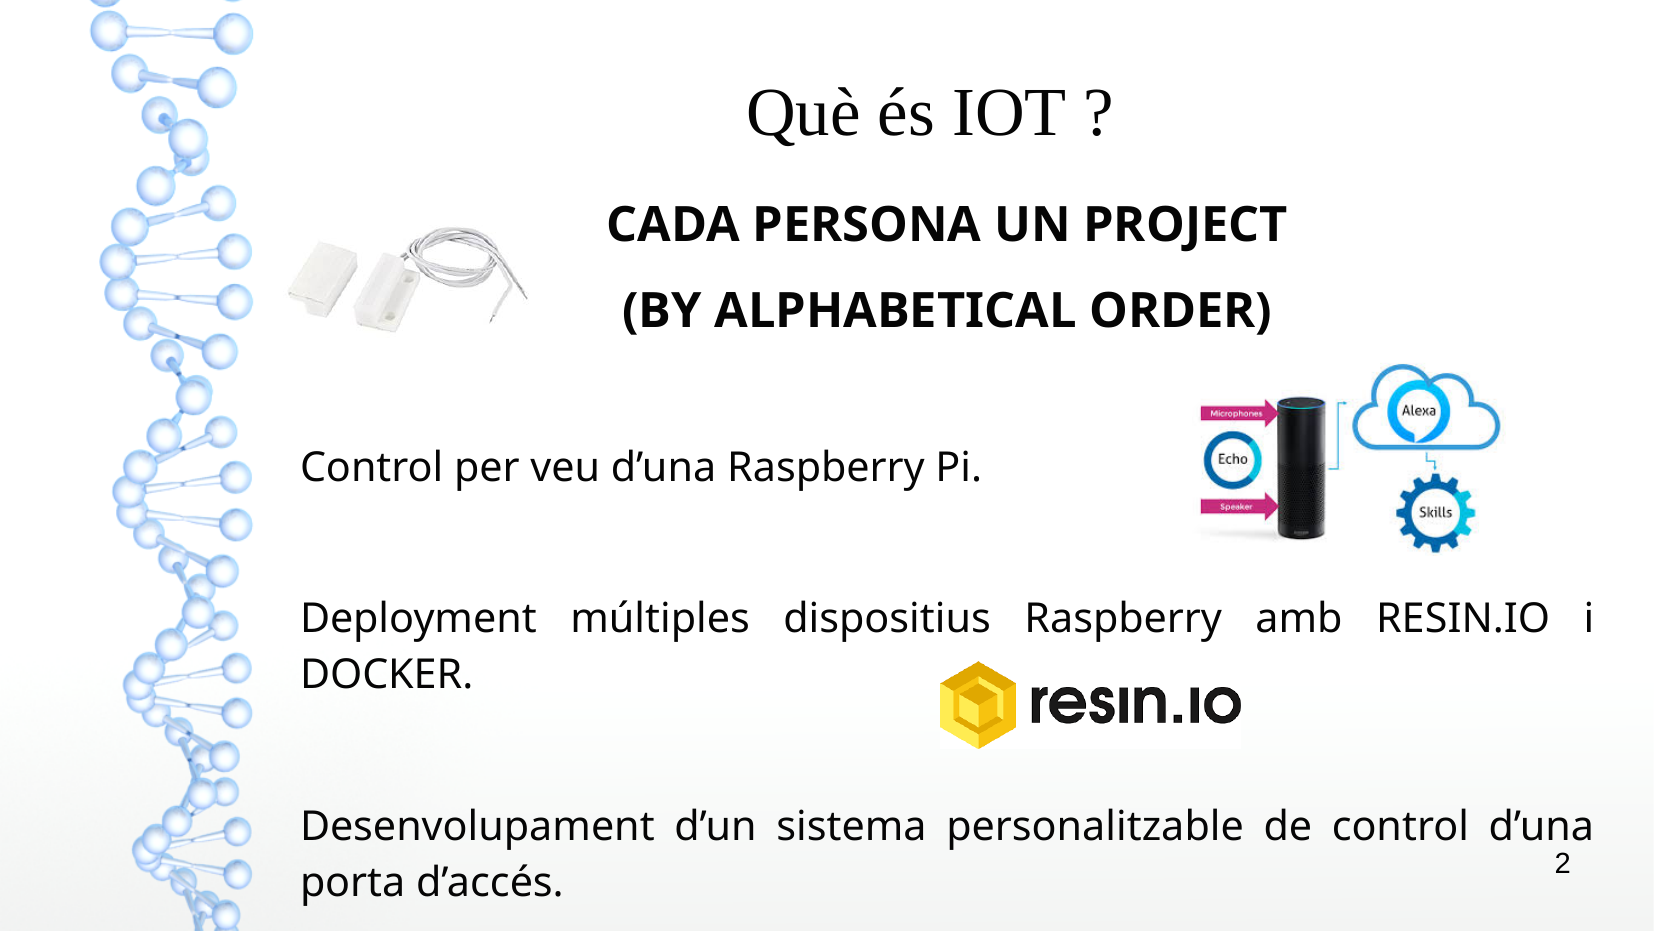

# Què és IOT ?
CADA PERSONA UN PROJECT
(BY ALPHABETICAL ORDER)
Control per veu d’una Raspberry Pi.
Deployment múltiples dispositius Raspberry amb RESIN.IO i DOCKER.
Desenvolupament d’un sistema personalitzable de control d’una porta d’accés.
2